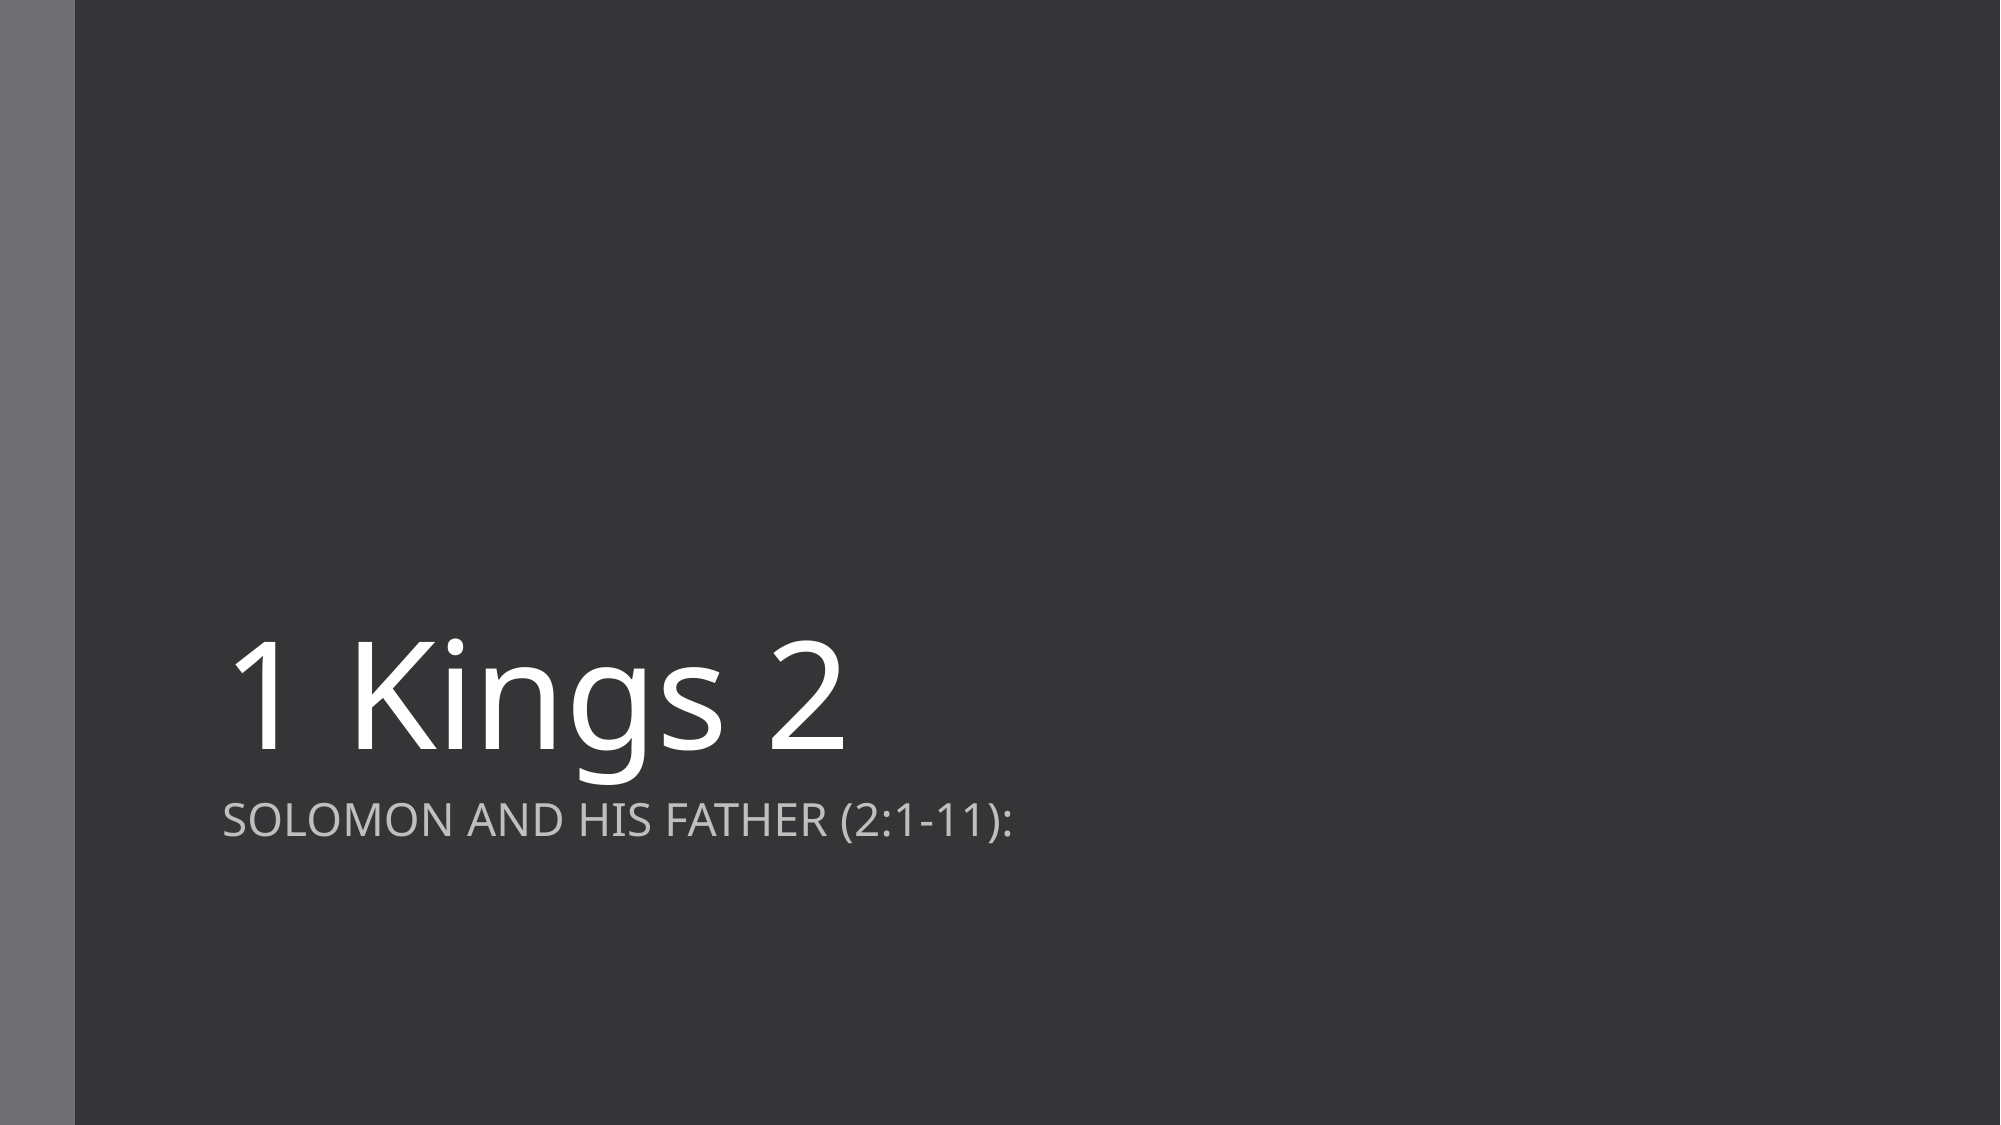

# 1 Kings 2
SOLOMON AND HIS FATHER (2:1-11):